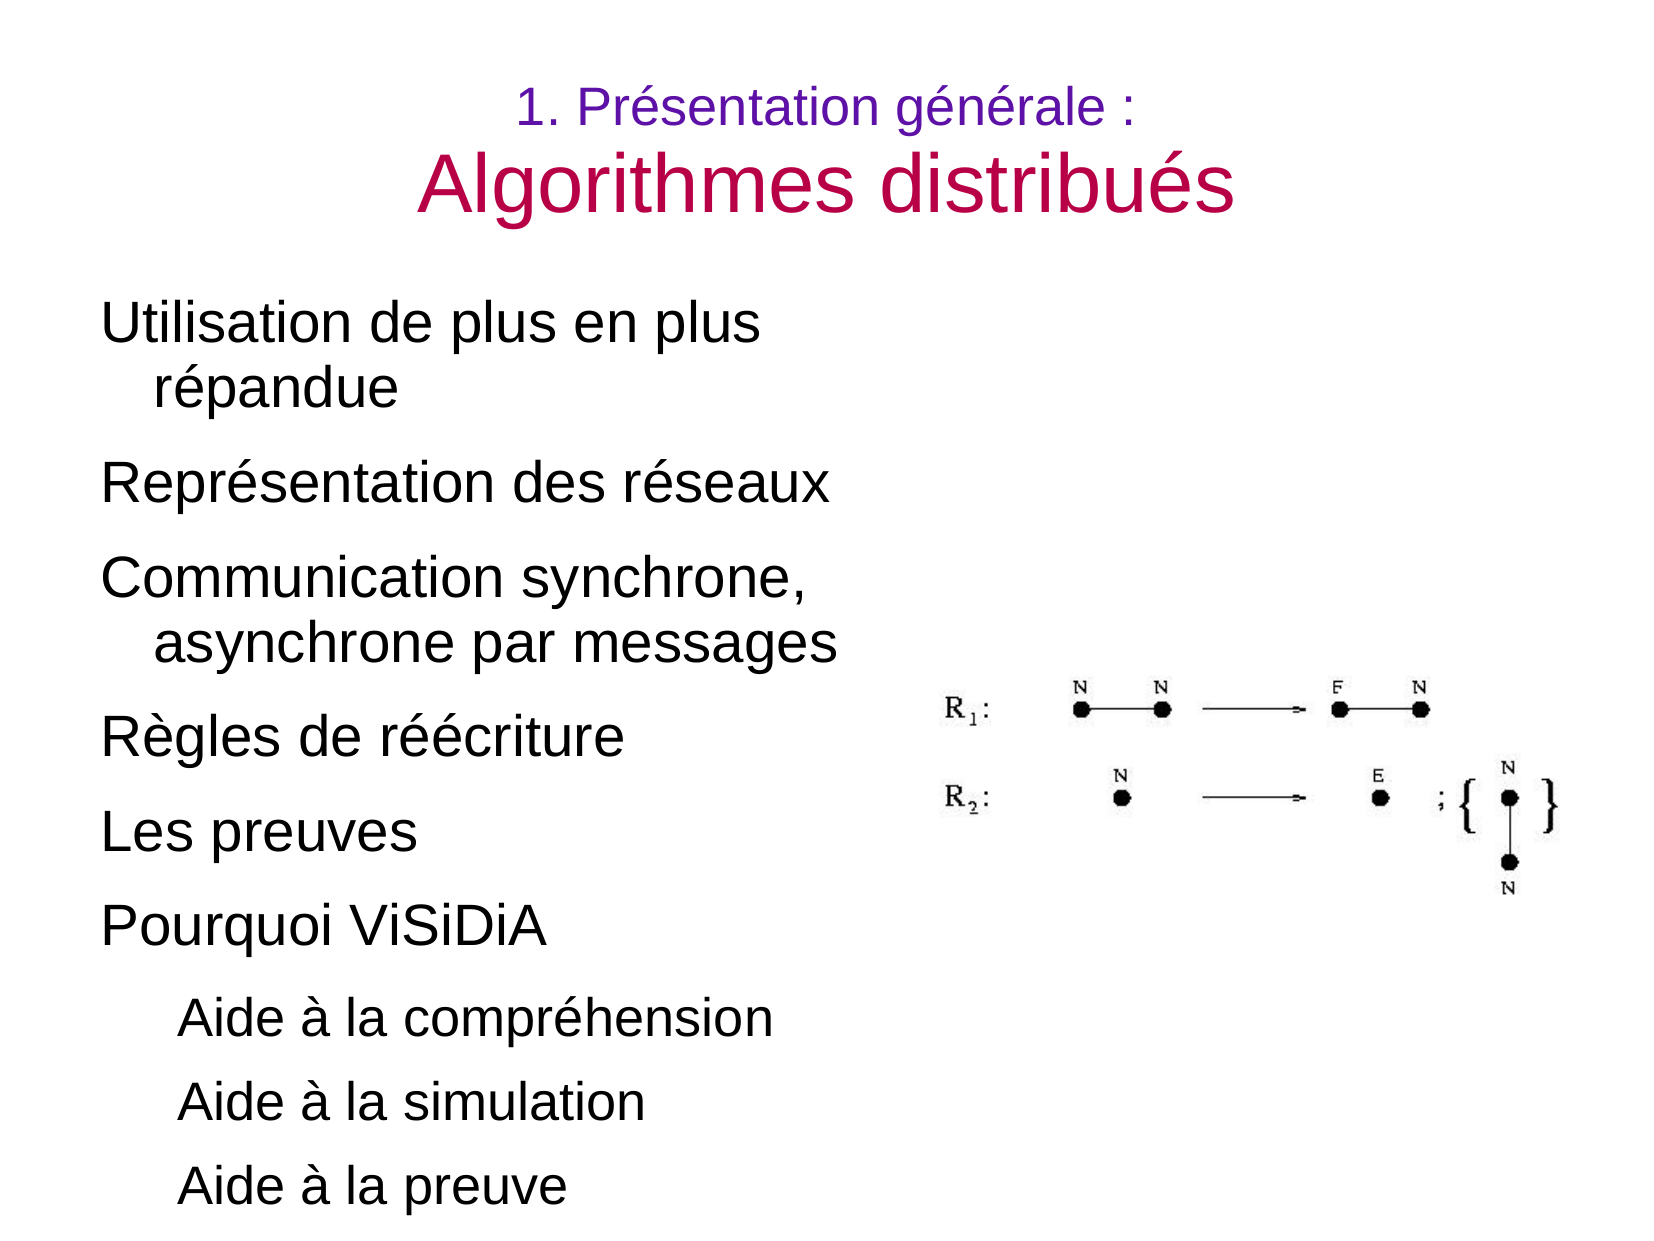

# 1. Présentation générale : Algorithmes distribués
Utilisation de plus en plus répandue
Représentation des réseaux
Communication synchrone, asynchrone par messages
Règles de réécriture
Les preuves
Pourquoi ViSiDiA
Aide à la compréhension
Aide à la simulation
Aide à la preuve